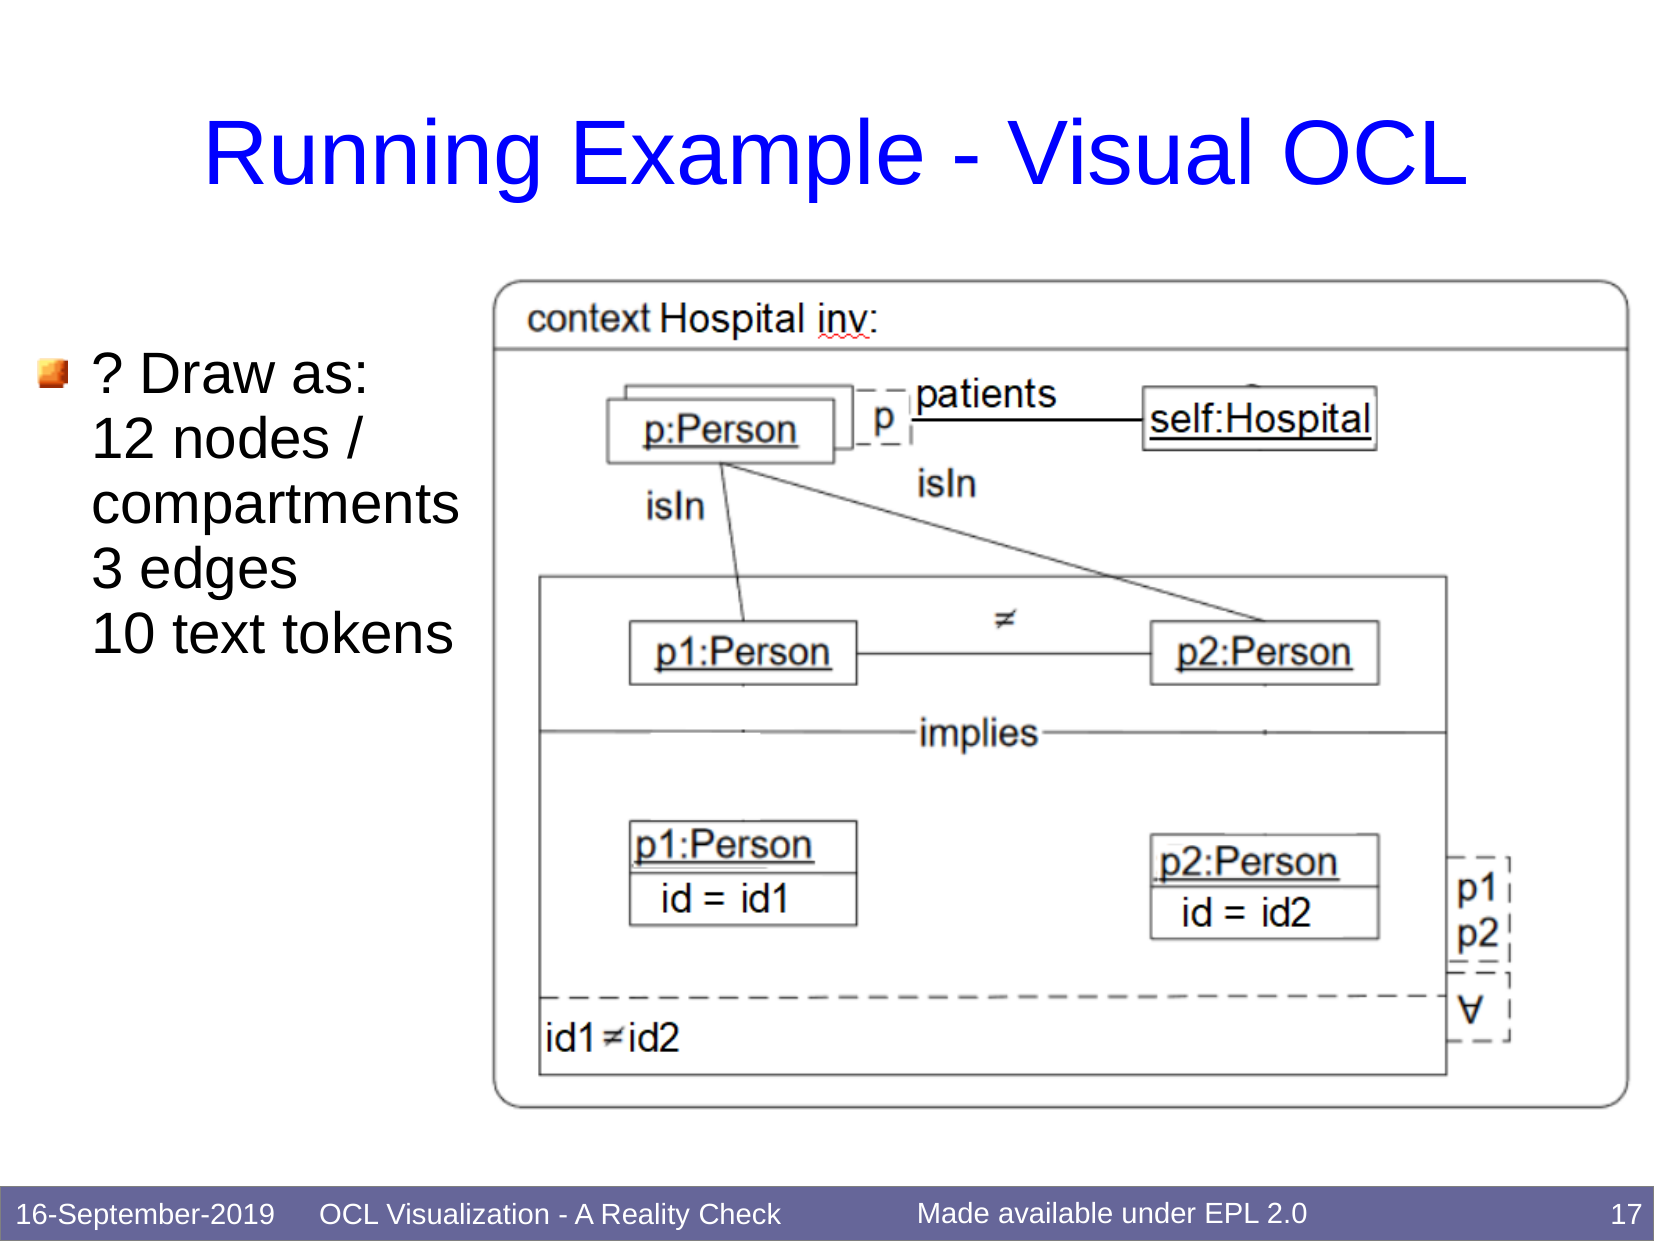

# Running Example - Visual OCL
? Draw as:
12 nodes / compartments
3 edges
10 text tokens
16-September-2019
OCL Visualization - A Reality Check
17